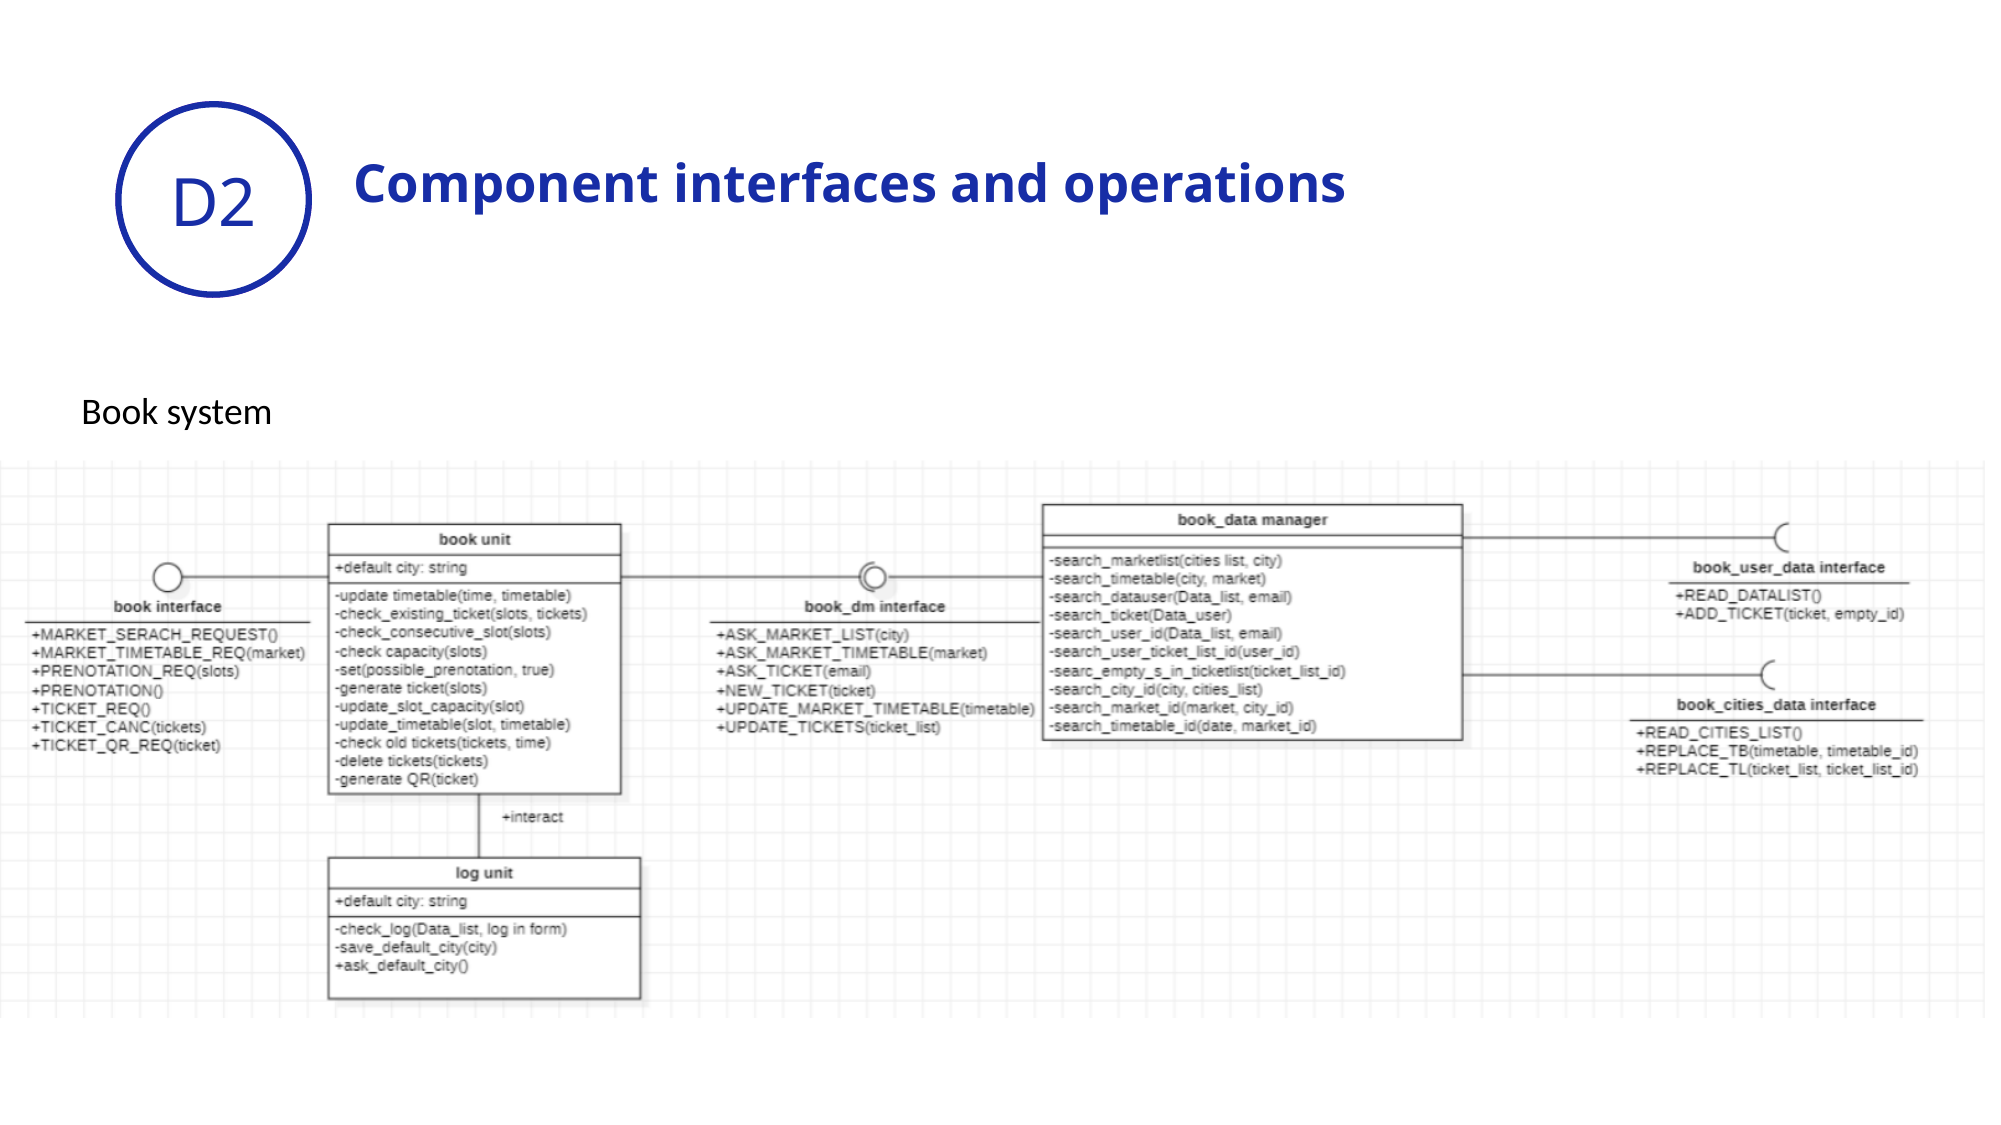

D1
D2
# Component interfaces and operations
Book system